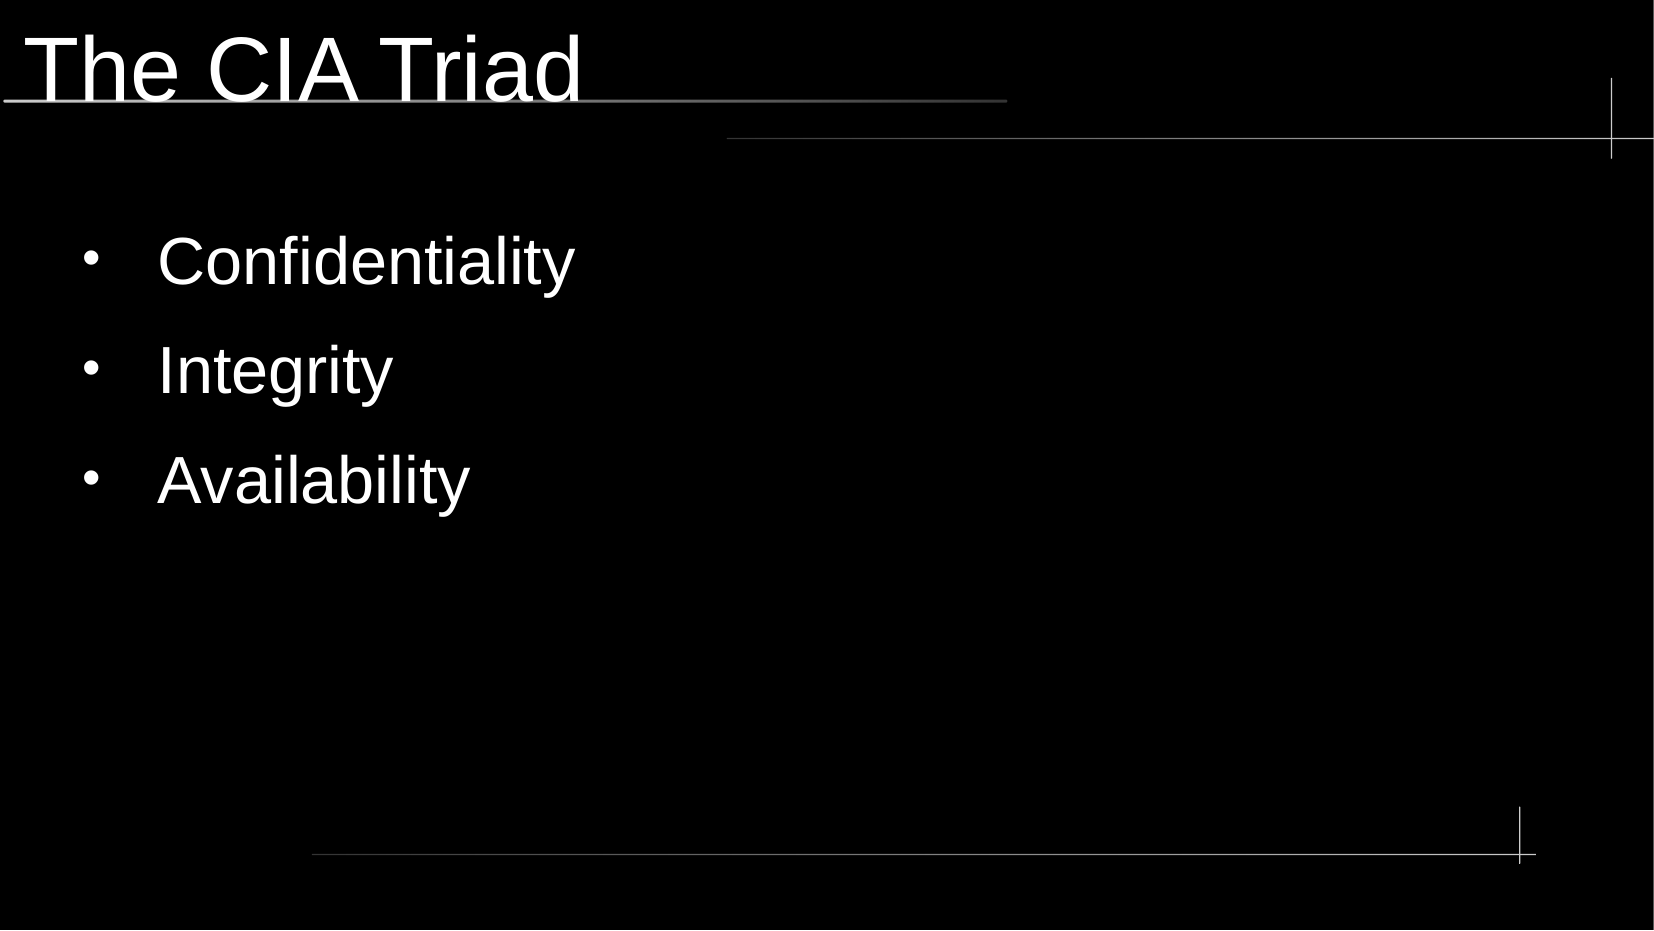

# The CIA Triad
Confidentiality
Integrity
Availability